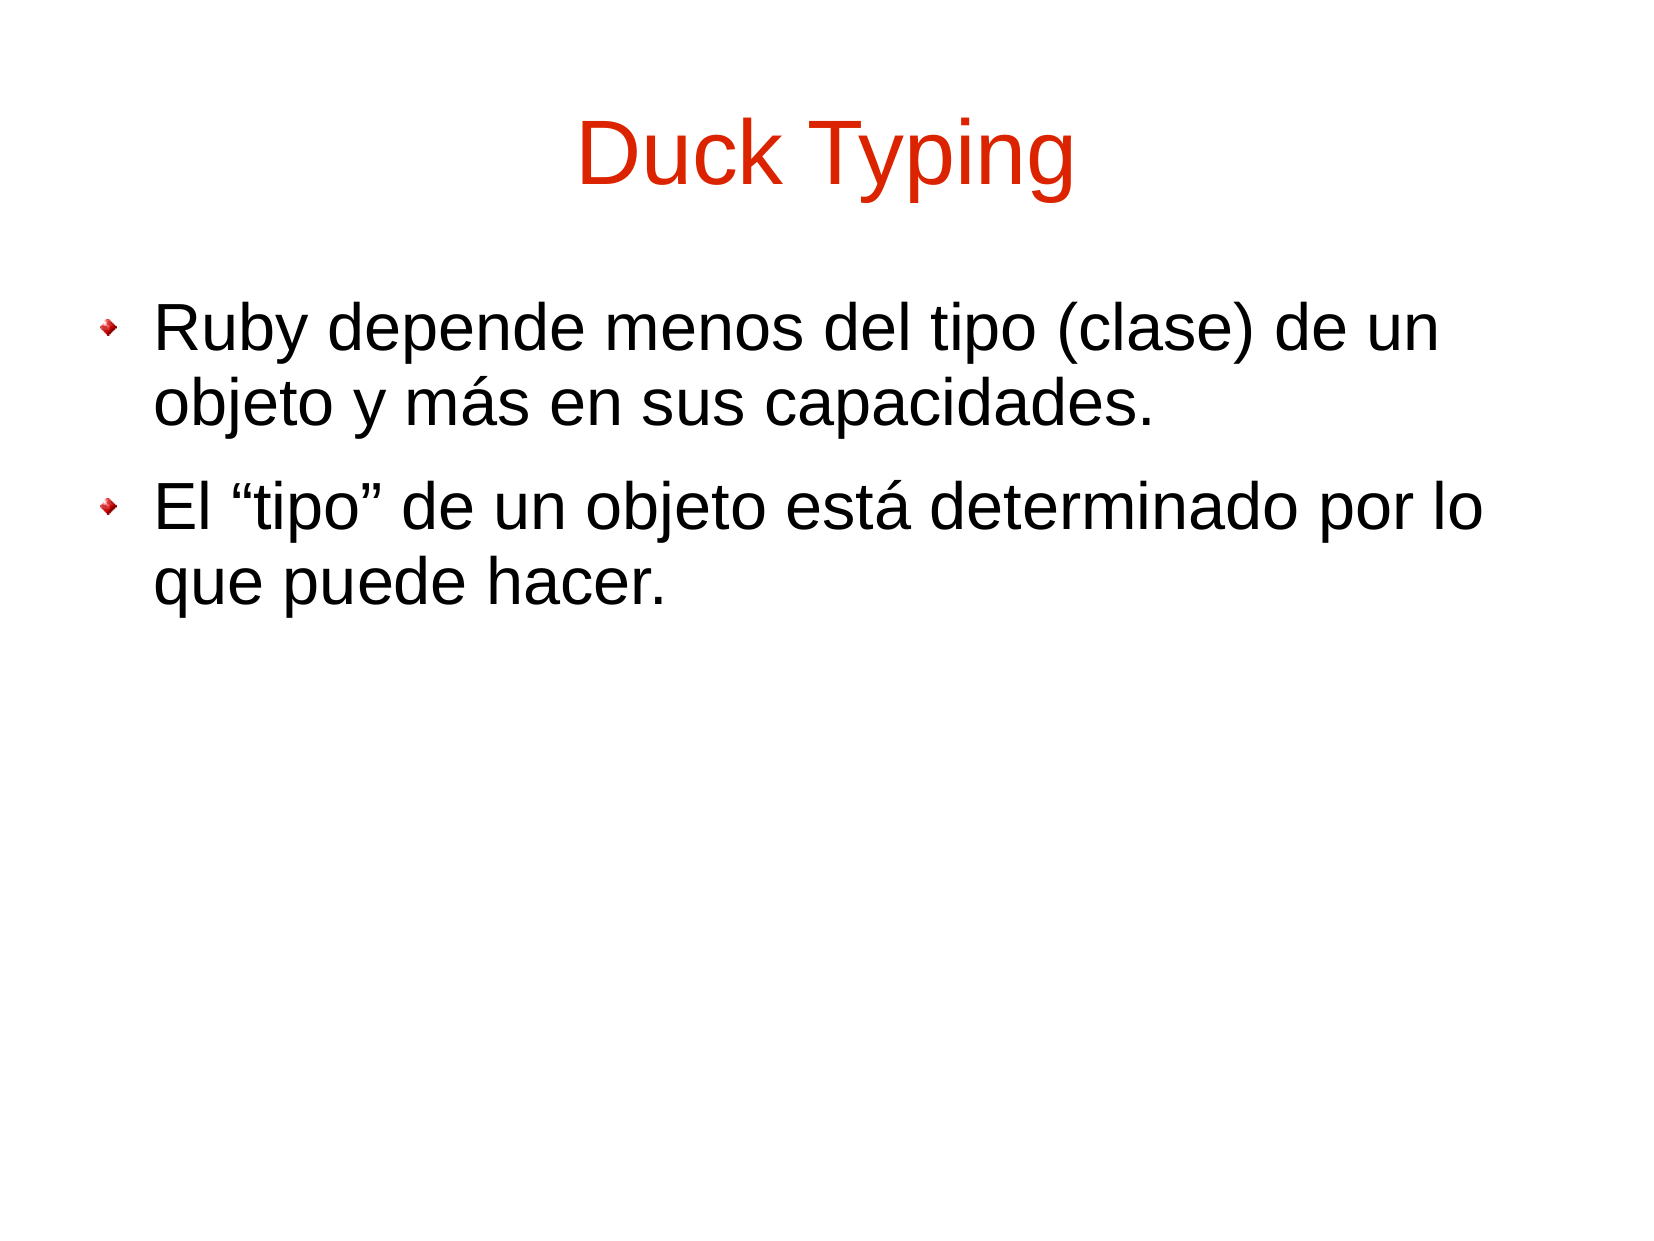

# Duck Typing
Ruby depende menos del tipo (clase) de un objeto y más en sus capacidades.
El “tipo” de un objeto está determinado por lo que puede hacer.